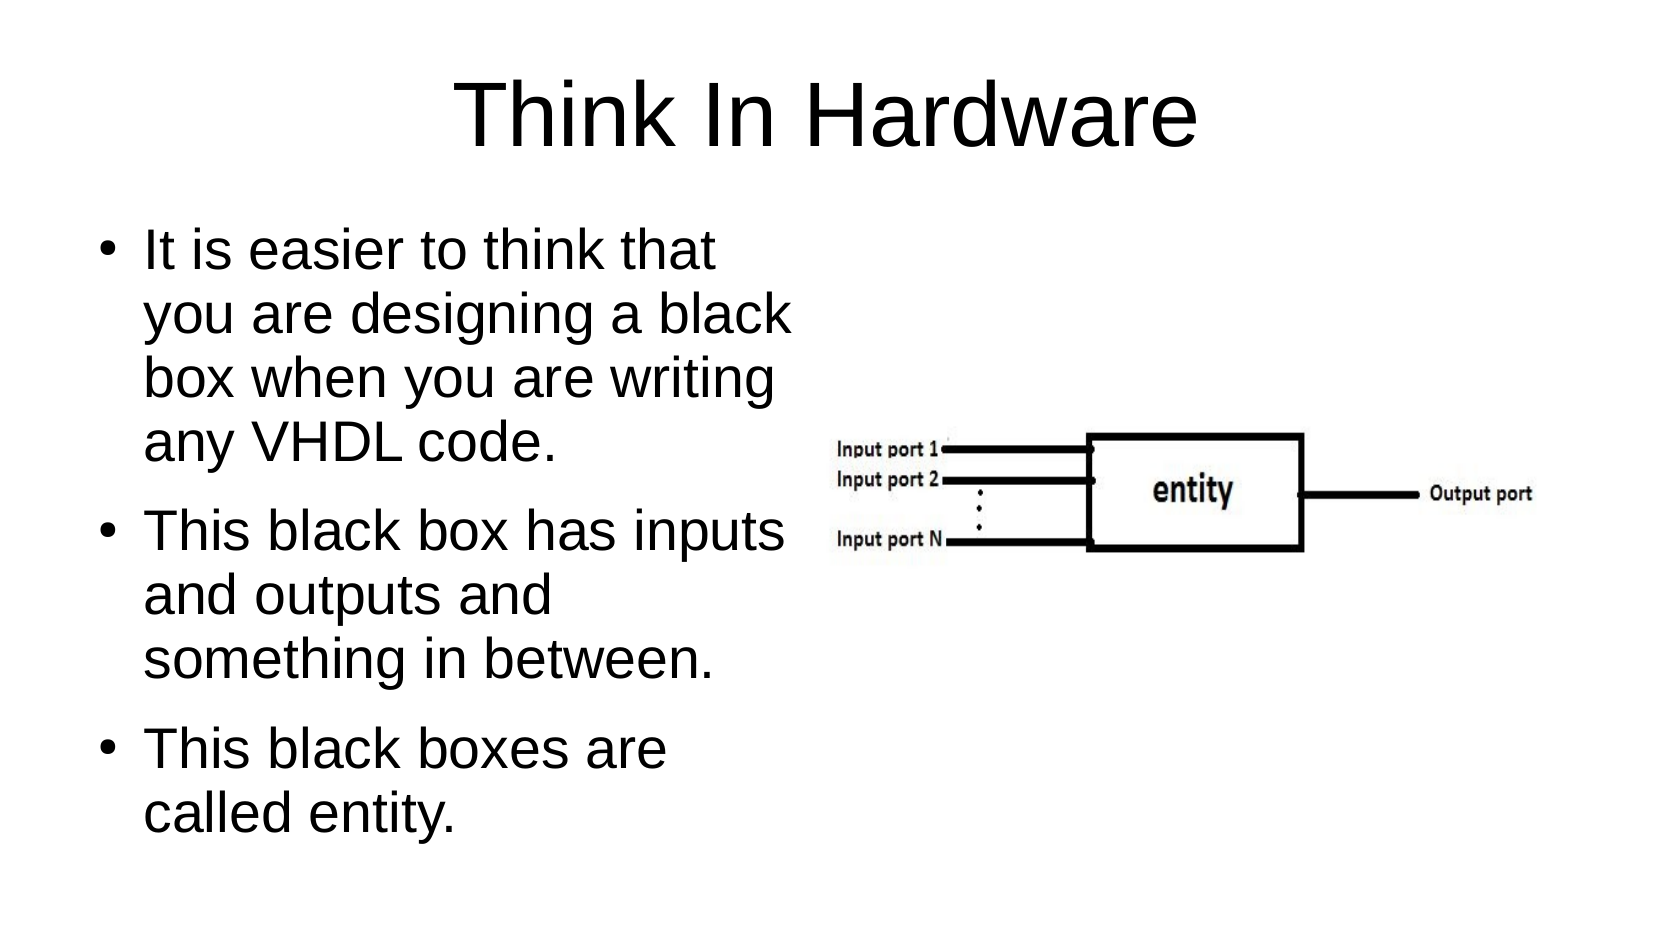

# Think In Hardware
It is easier to think that you are designing a black box when you are writing any VHDL code.
This black box has inputs and outputs and something in between.
This black boxes are called entity.